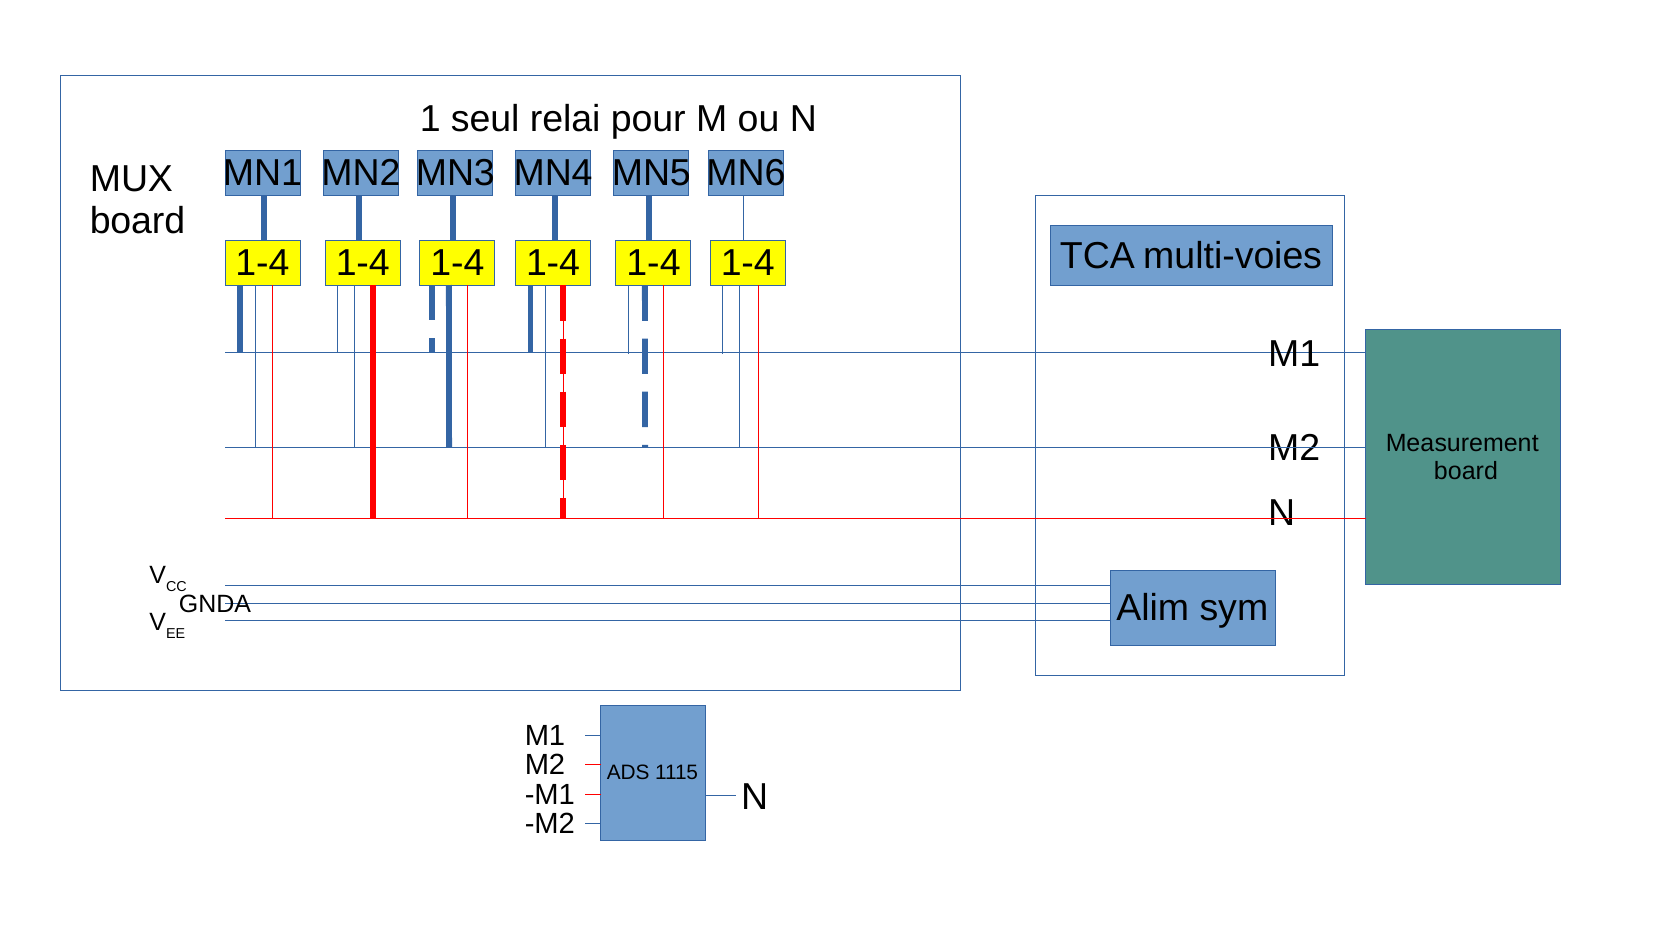

1 seul relai pour M ou N
MUX
board
MN1
MN2
MN3
MN4
MN5
MN6
TCA multi-voies
1-4
1-4
1-4
1-4
1-4
1-4
M1
Measurement
 board
M2
N
VCC
Alim sym
GNDA
VEE
ADS 1115
M1
M2
N
-M1
-M2